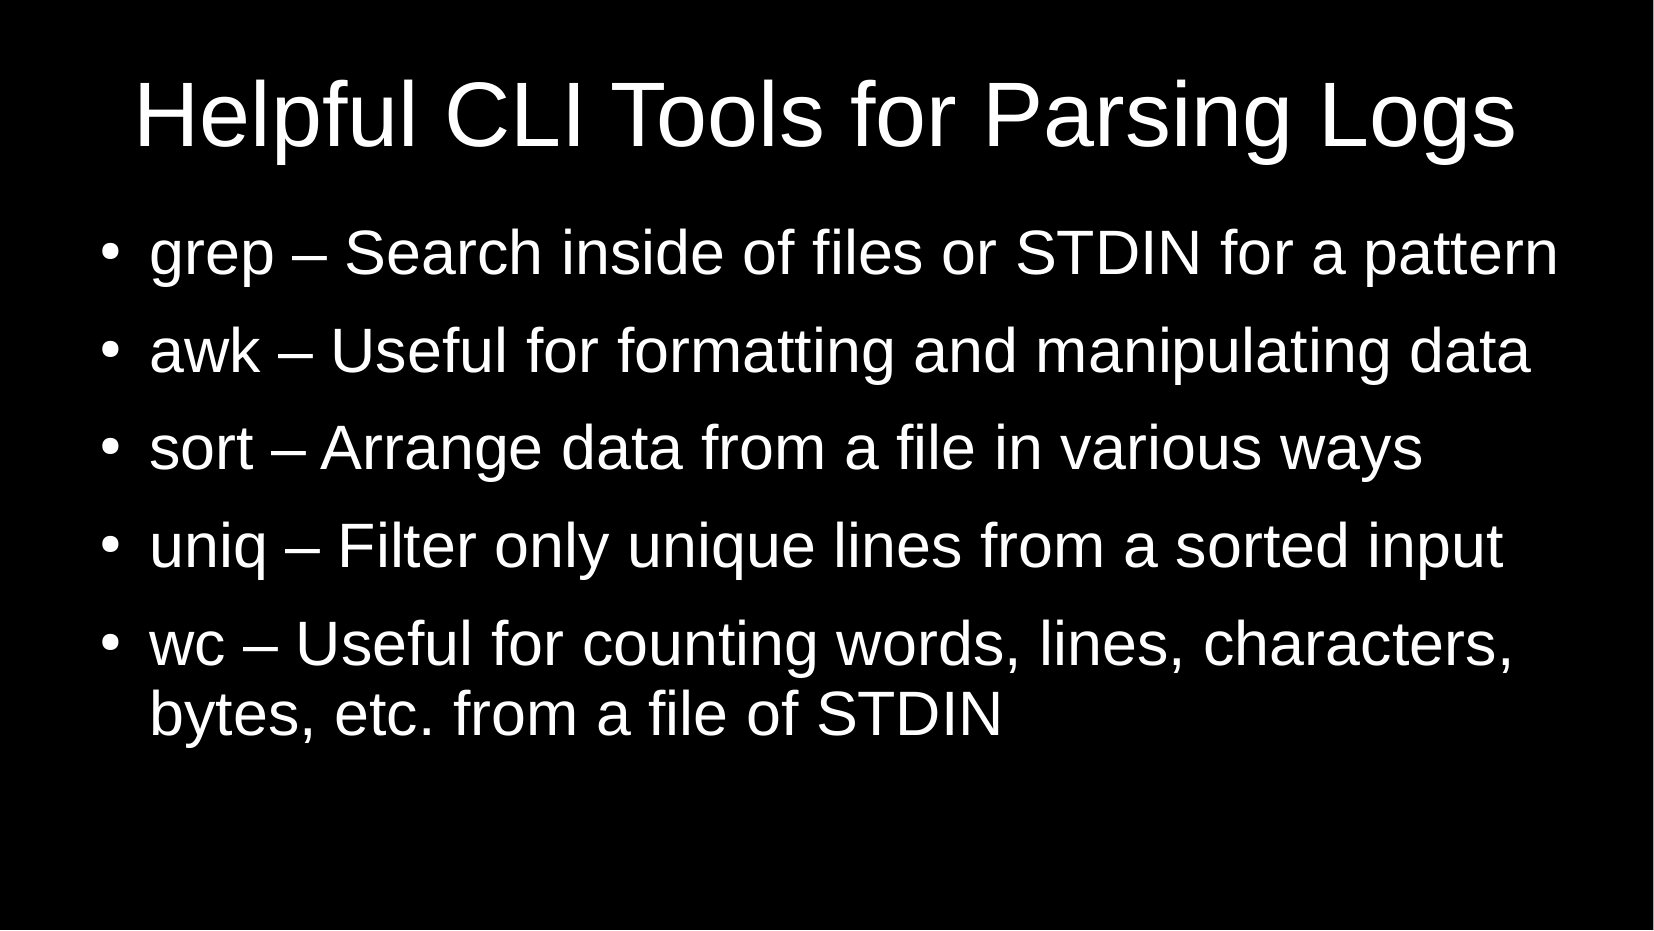

# Helpful CLI Tools for Parsing Logs
grep – Search inside of files or STDIN for a pattern
awk – Useful for formatting and manipulating data
sort – Arrange data from a file in various ways
uniq – Filter only unique lines from a sorted input
wc – Useful for counting words, lines, characters, bytes, etc. from a file of STDIN